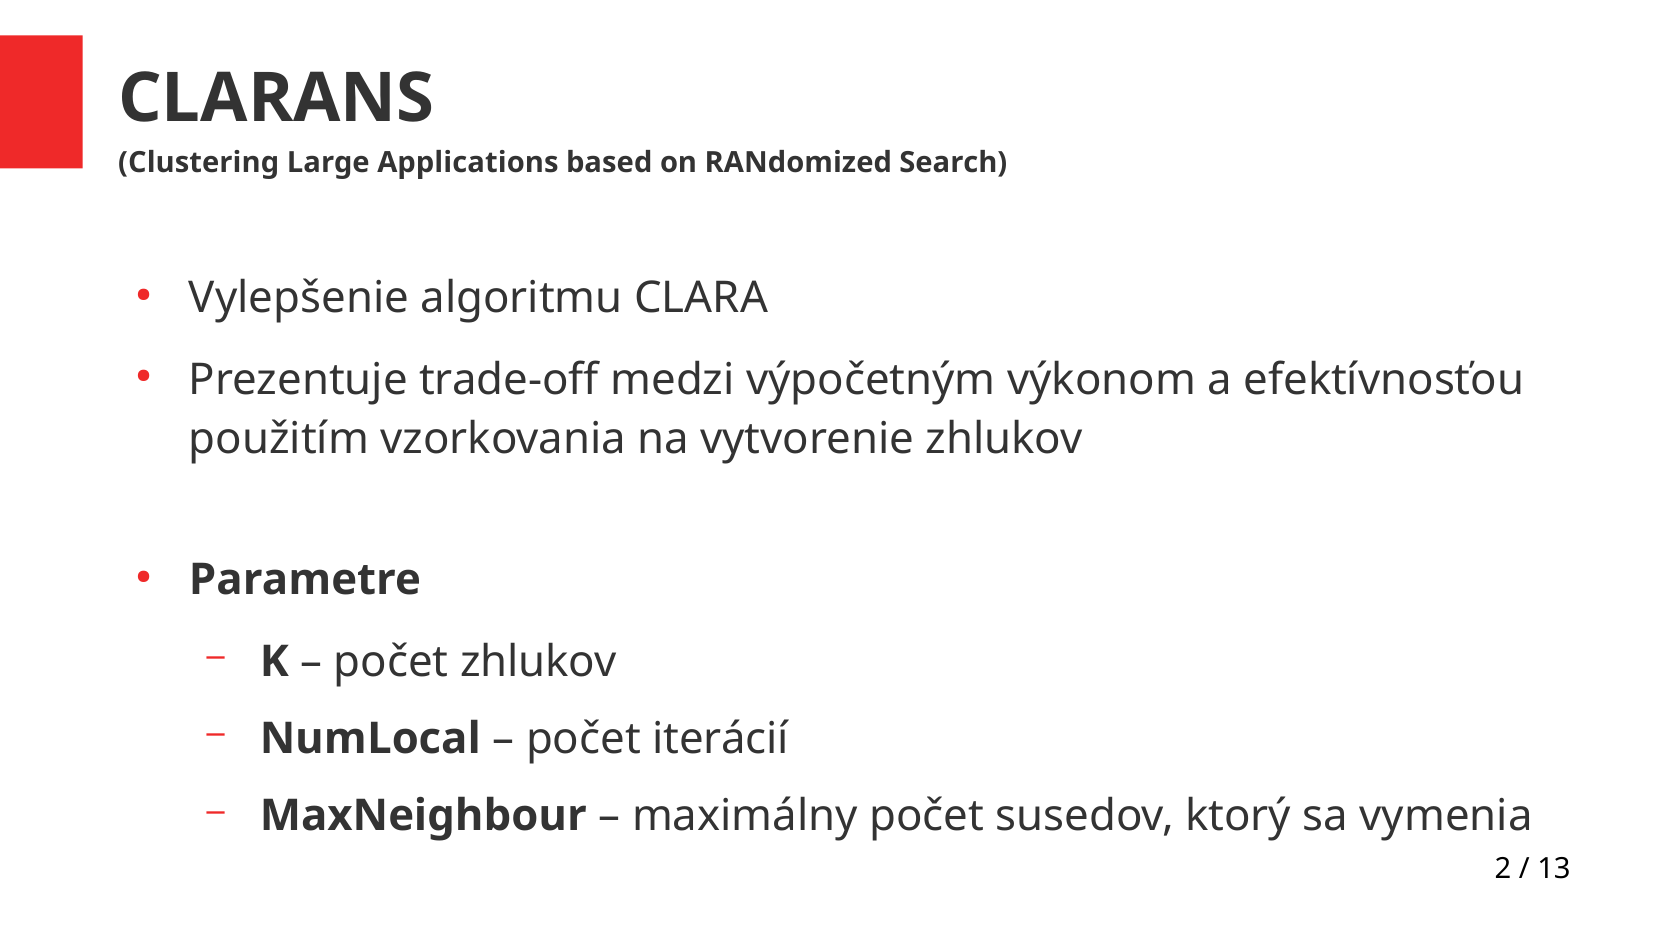

# CLARANS (Clustering Large Applications based on RANdomized Search)
Vylepšenie algoritmu CLARA
Prezentuje trade-off medzi výpočetným výkonom a efektívnosťou použitím vzorkovania na vytvorenie zhlukov
Parametre
K – počet zhlukov
NumLocal – počet iterácií
MaxNeighbour – maximálny počet susedov, ktorý sa vymenia
2